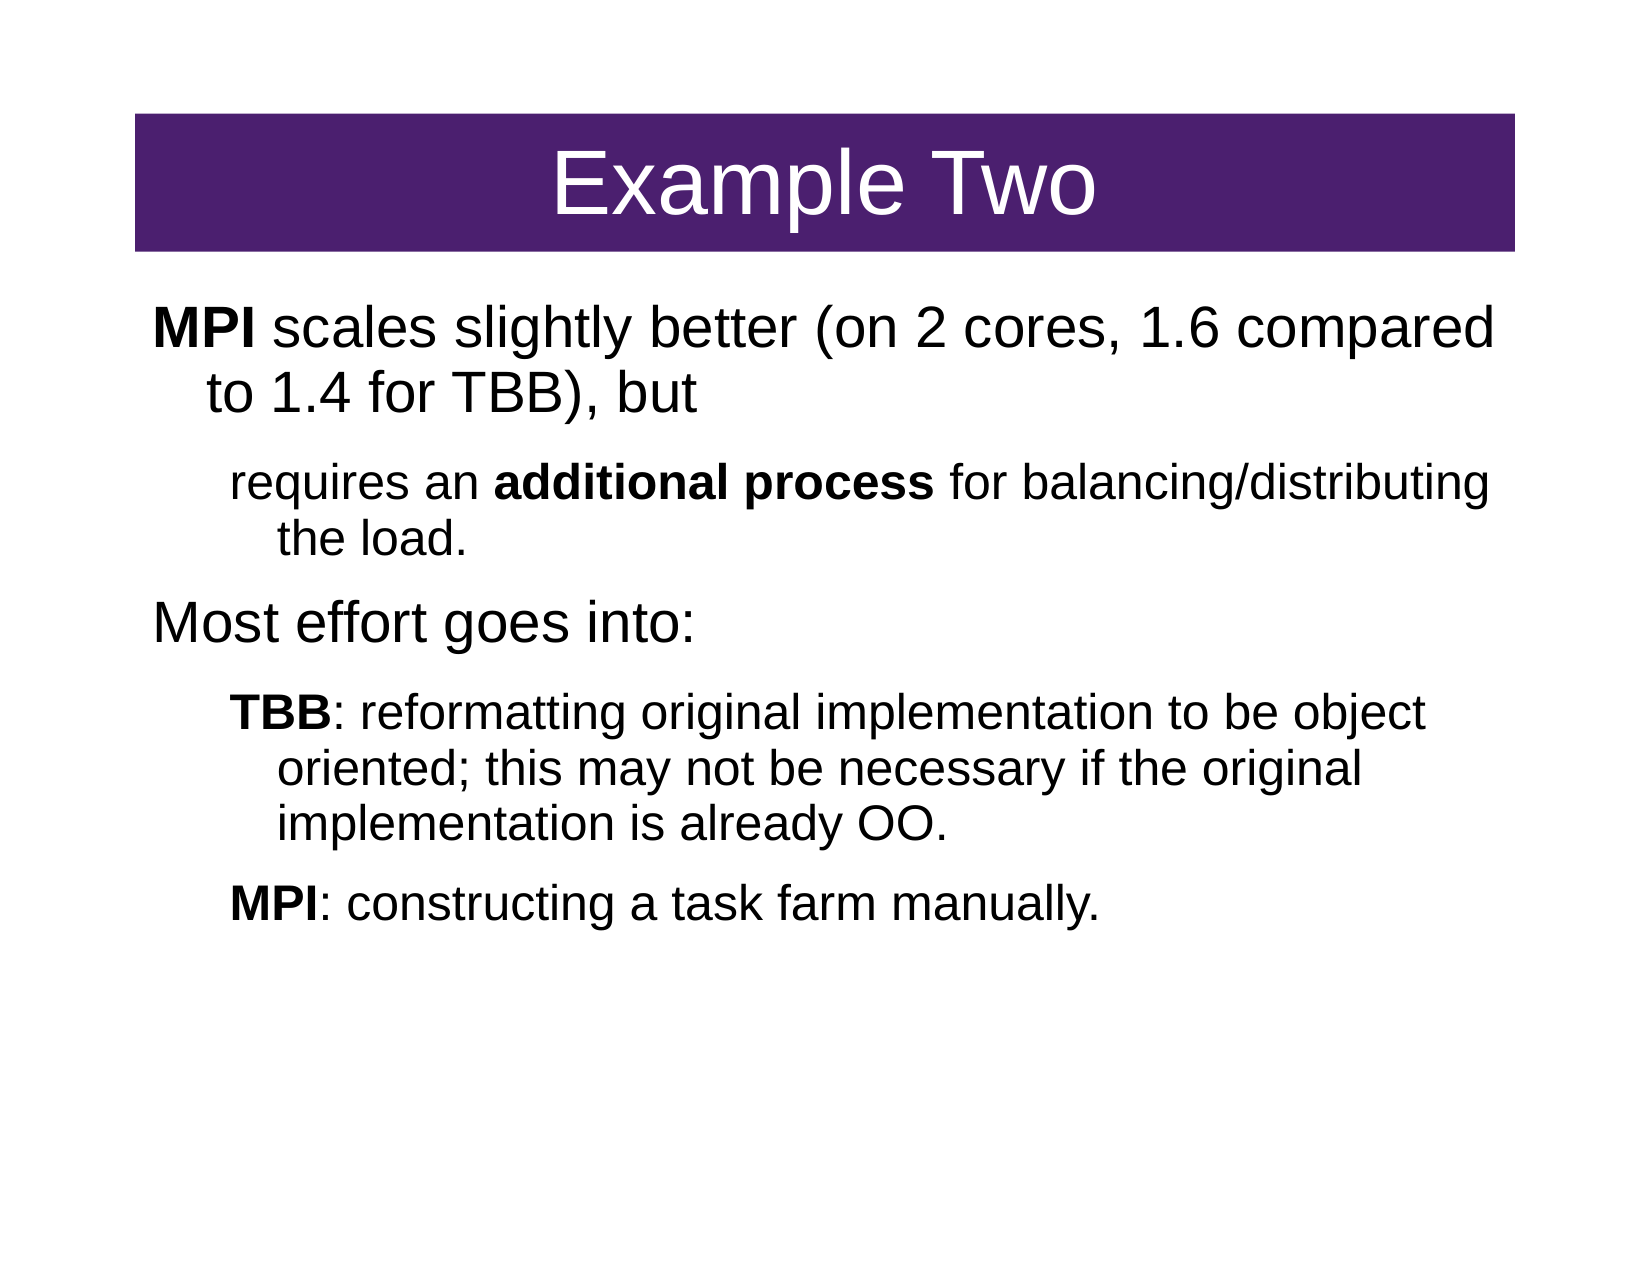

Example Two
# MPI scales slightly better (on 2 cores, 1.6 compared to 1.4 for TBB), but
requires an additional process for balancing/distributing the load.
Most effort goes into:
TBB: reformatting original implementation to be object oriented; this may not be necessary if the original implementation is already OO.
MPI: constructing a task farm manually.